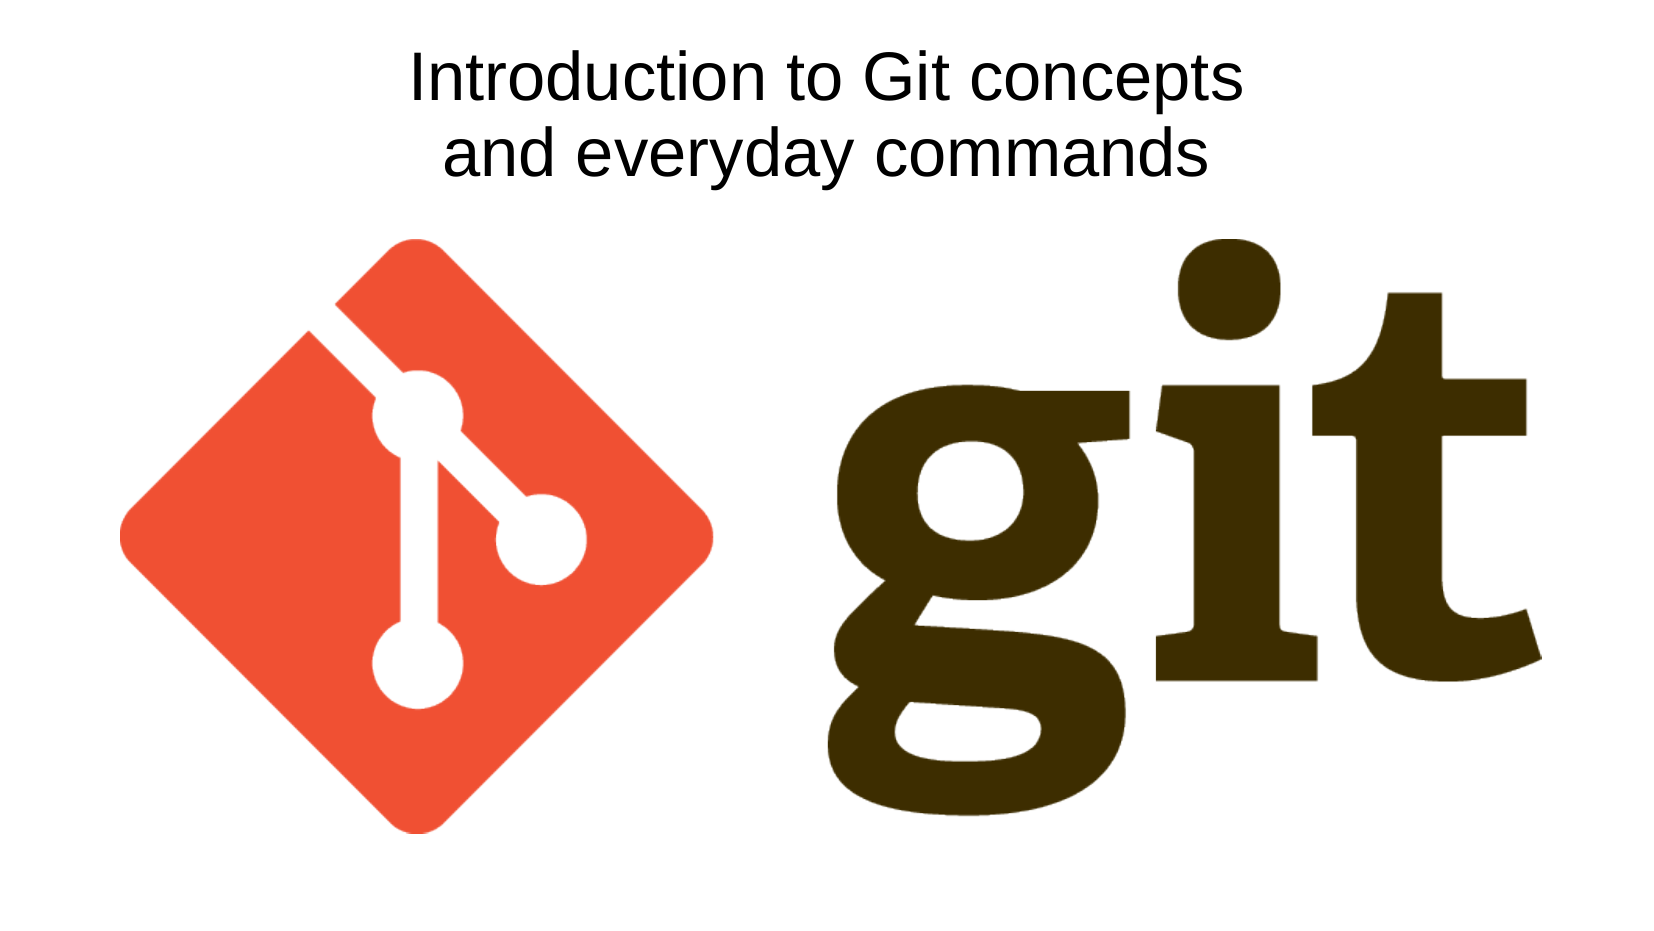

# Introduction to Git concepts and everyday commands